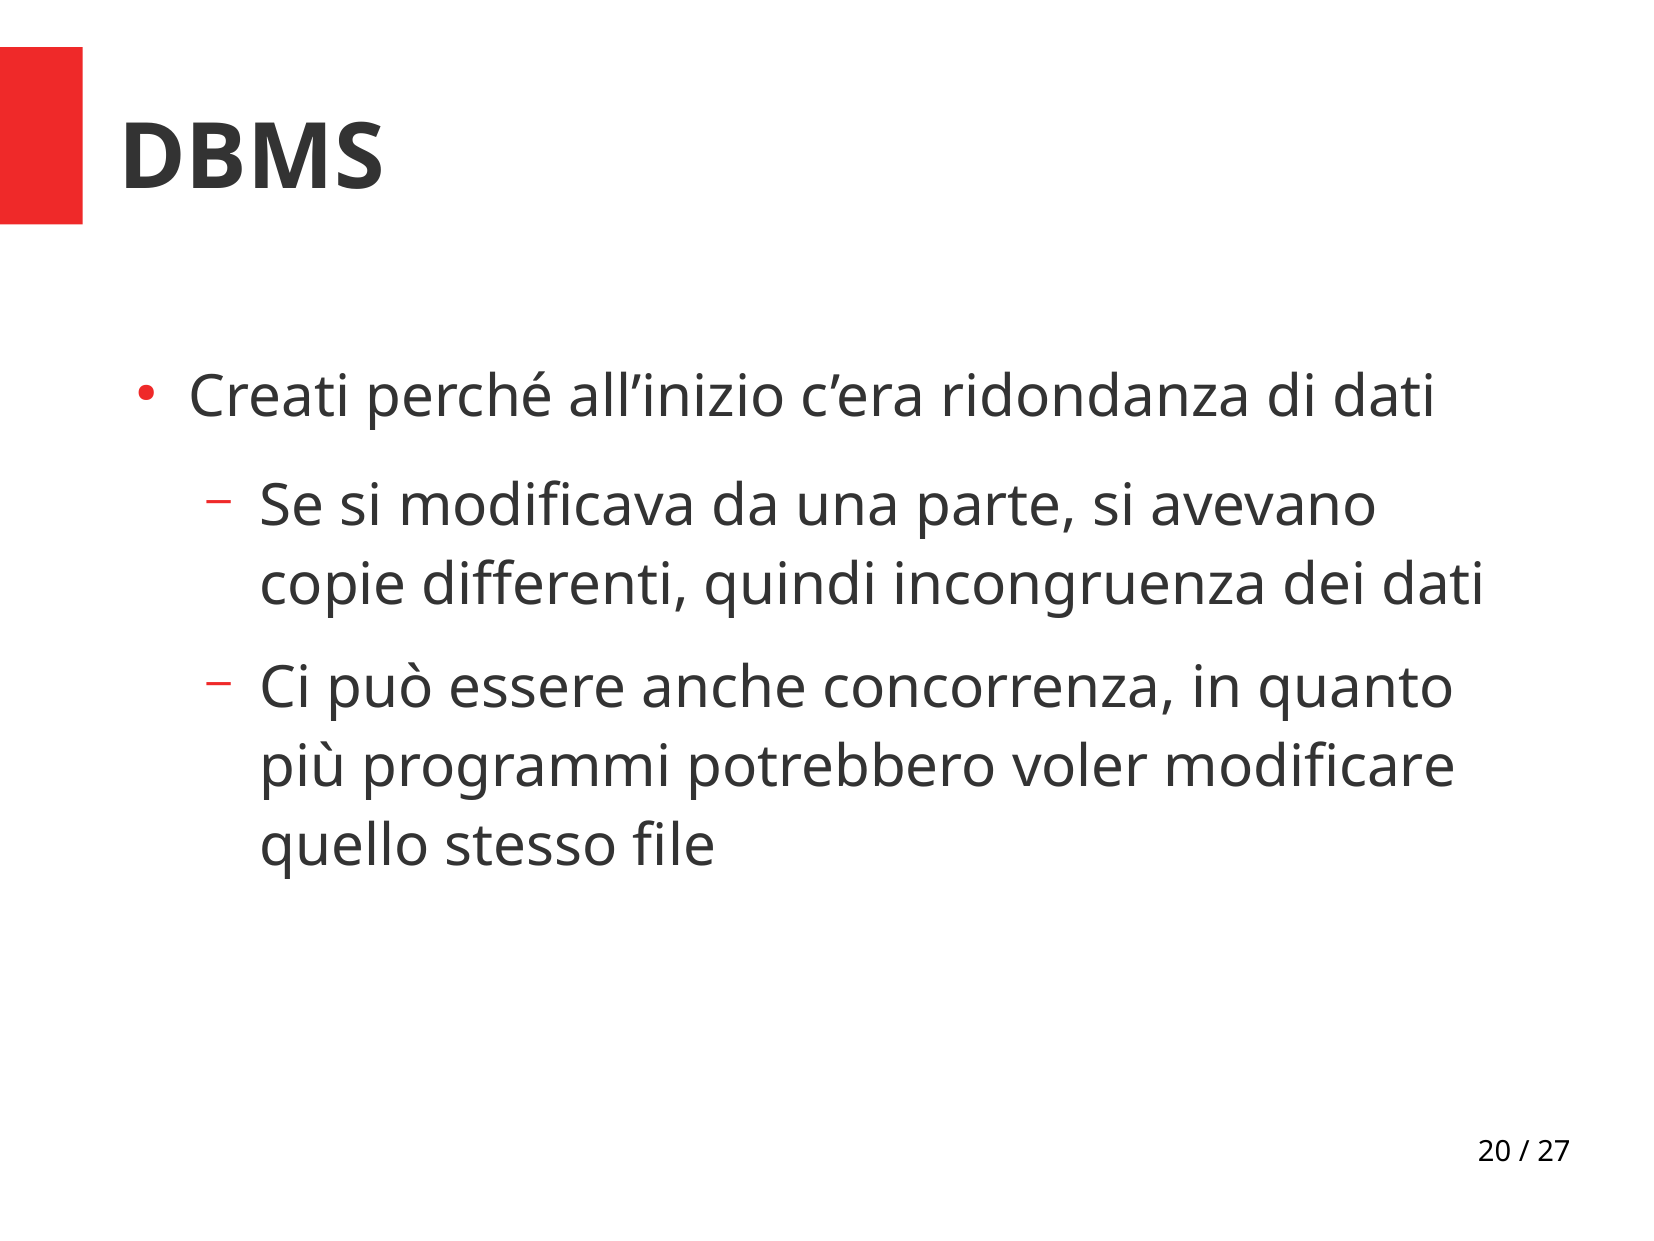

# DBMS
Creati perché all’inizio c’era ridondanza di dati
Se si modificava da una parte, si avevano copie differenti, quindi incongruenza dei dati
Ci può essere anche concorrenza, in quanto più programmi potrebbero voler modificare quello stesso file
20